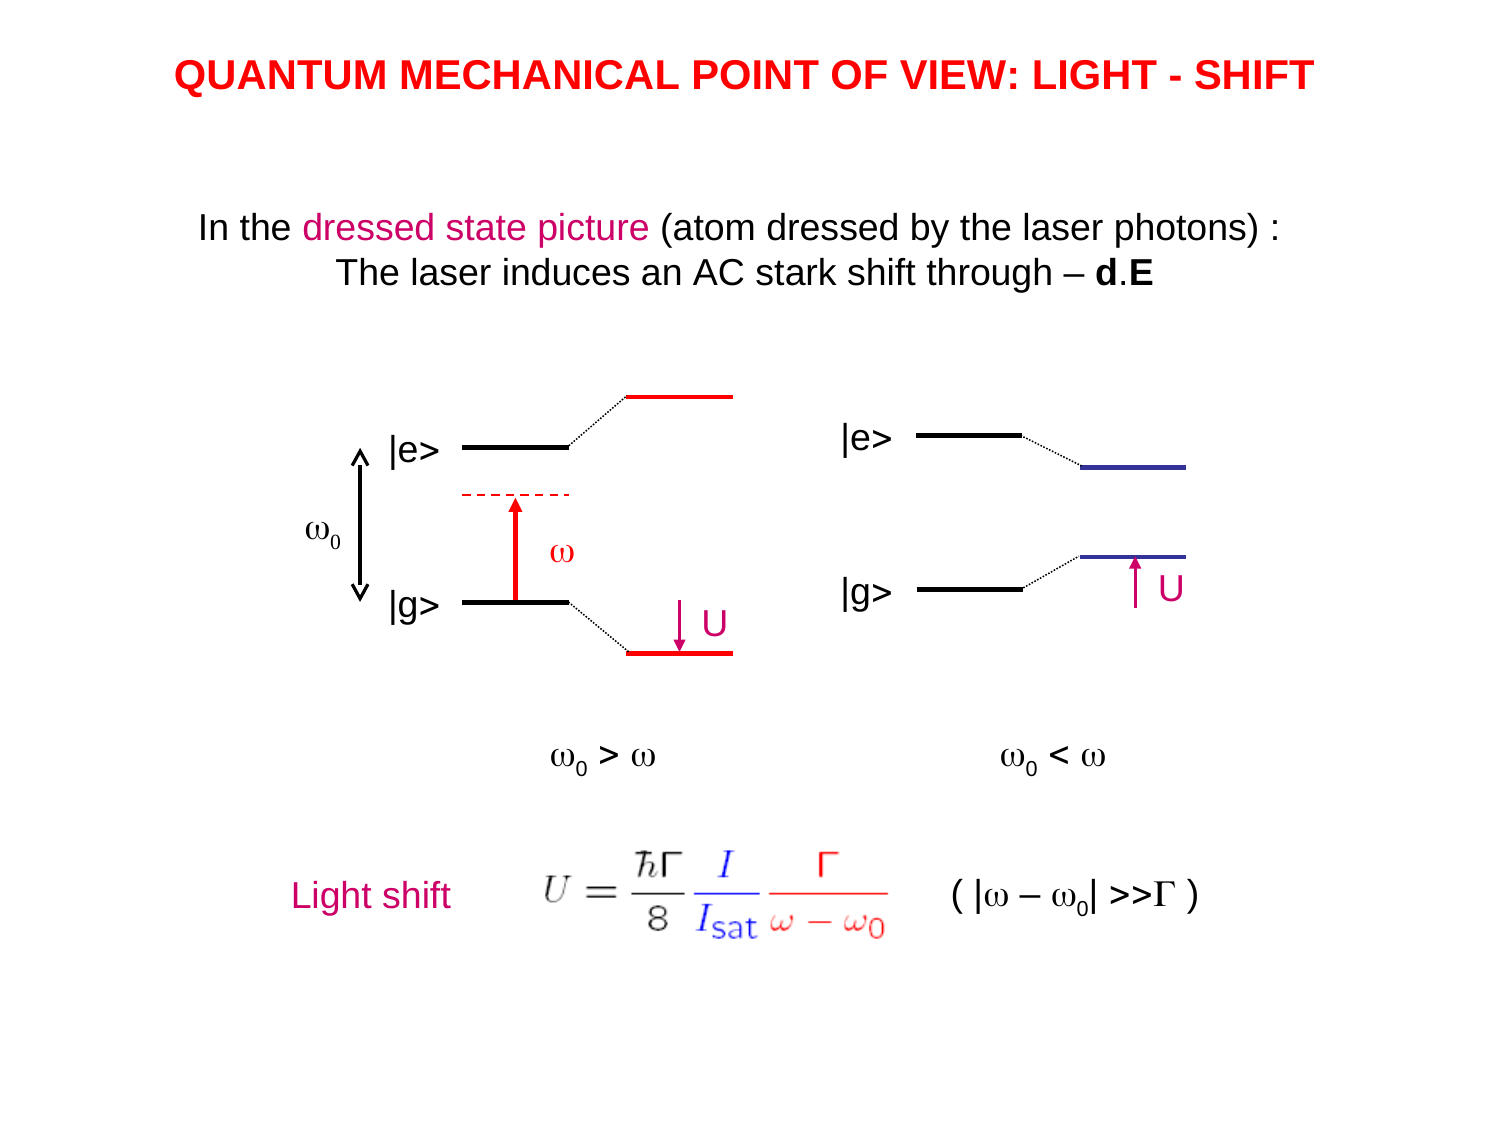

QUANTUM MECHANICAL POINT OF VIEW: LIGHT - SHIFT
In the dressed state picture (atom dressed by the laser photons) :
The laser induces an AC stark shift through – d.E

U
|e>
|g>
0  

|e>
U
|g>
0  
Light shift
( | – 0|  )